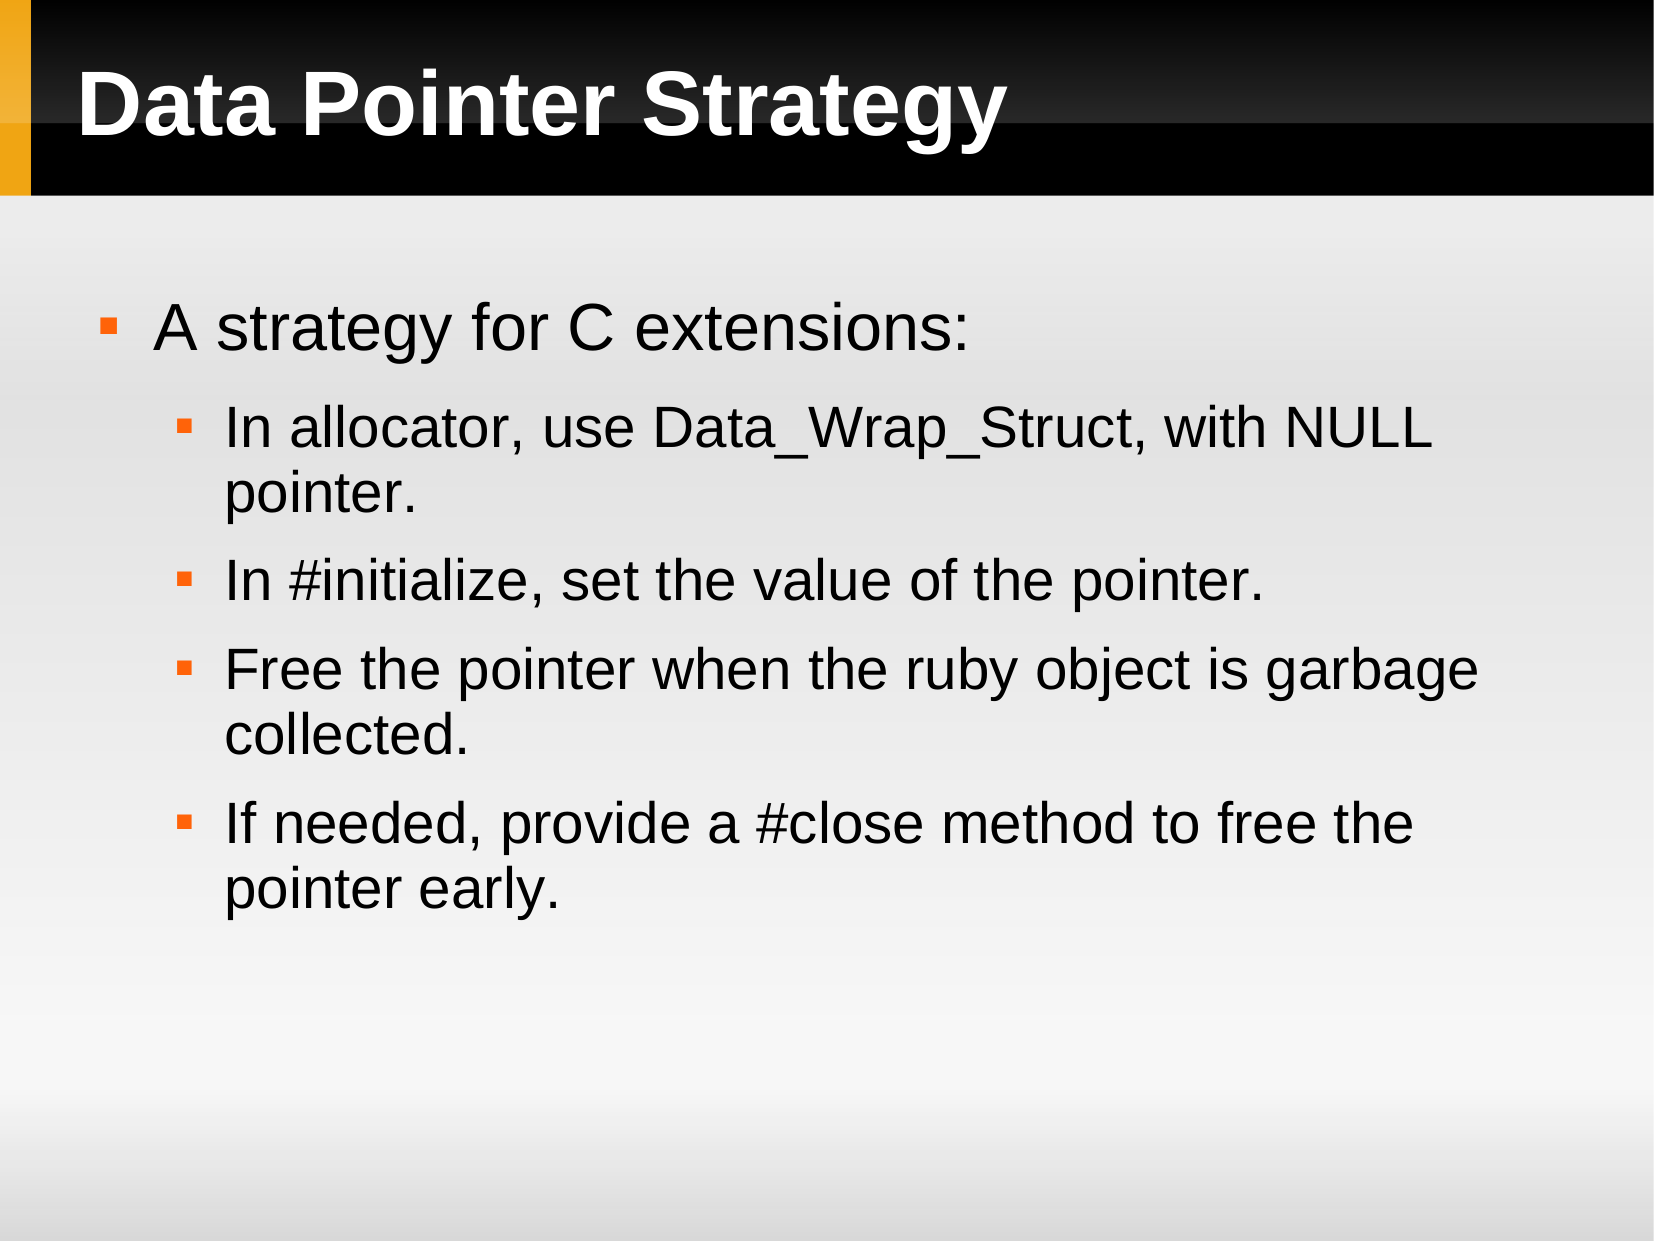

# Data Pointer Strategy
A strategy for C extensions:
In allocator, use Data_Wrap_Struct, with NULL pointer.
In #initialize, set the value of the pointer.
Free the pointer when the ruby object is garbage collected.
If needed, provide a #close method to free the pointer early.